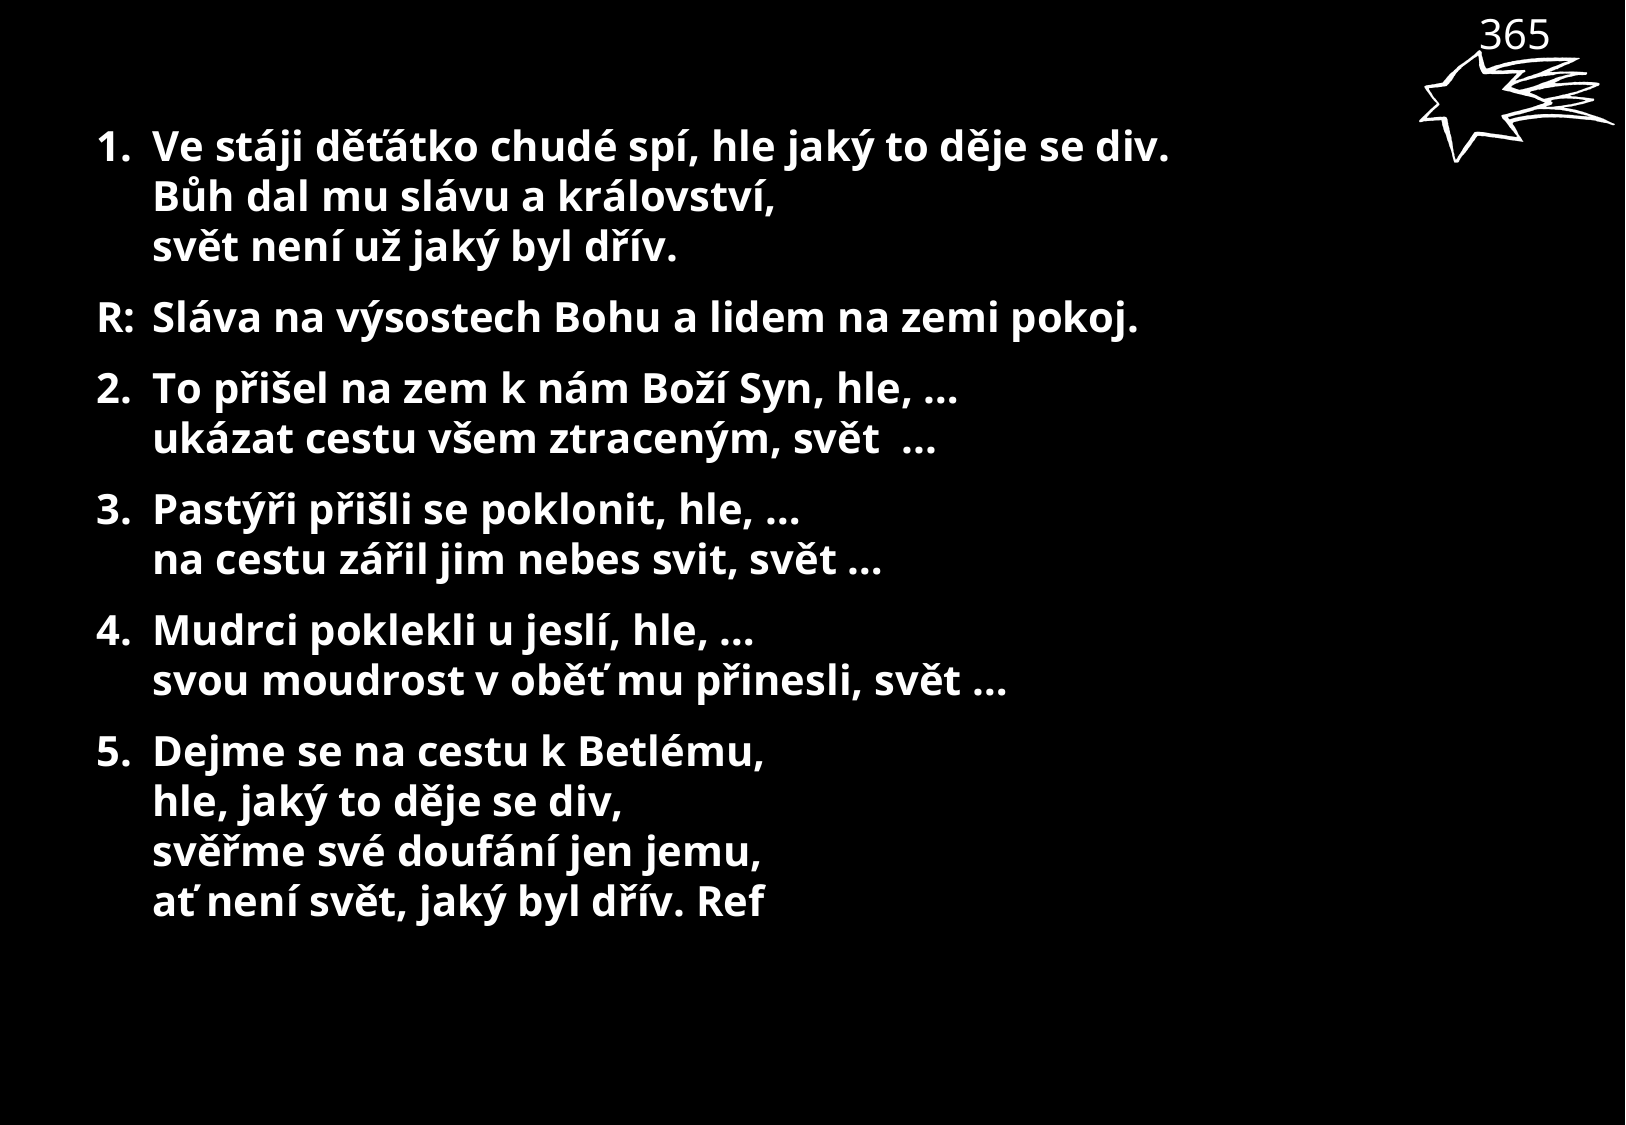

365
# 1. 	Ve stáji děťátko chudé spí, hle jaký to děje se div. Bůh dal mu slávu a království, svět není už jaký byl dřív.
R: 	Sláva na výsostech Bohu a lidem na zemi pokoj.
2.	To přišel na zem k nám Boží Syn, hle, …
ukázat cestu všem ztraceným, svět ...
3.	Pastýři přišli se poklonit, hle, …
na cestu zářil jim nebes svit, svět …
4.	Mudrci poklekli u jeslí, hle, …
svou moudrost v oběť mu přinesli, svět …
5.	Dejme se na cestu k Betlému,
hle, jaký to děje se div,
svěřme své doufání jen jemu,
ať není svět, jaký byl dřív. Ref